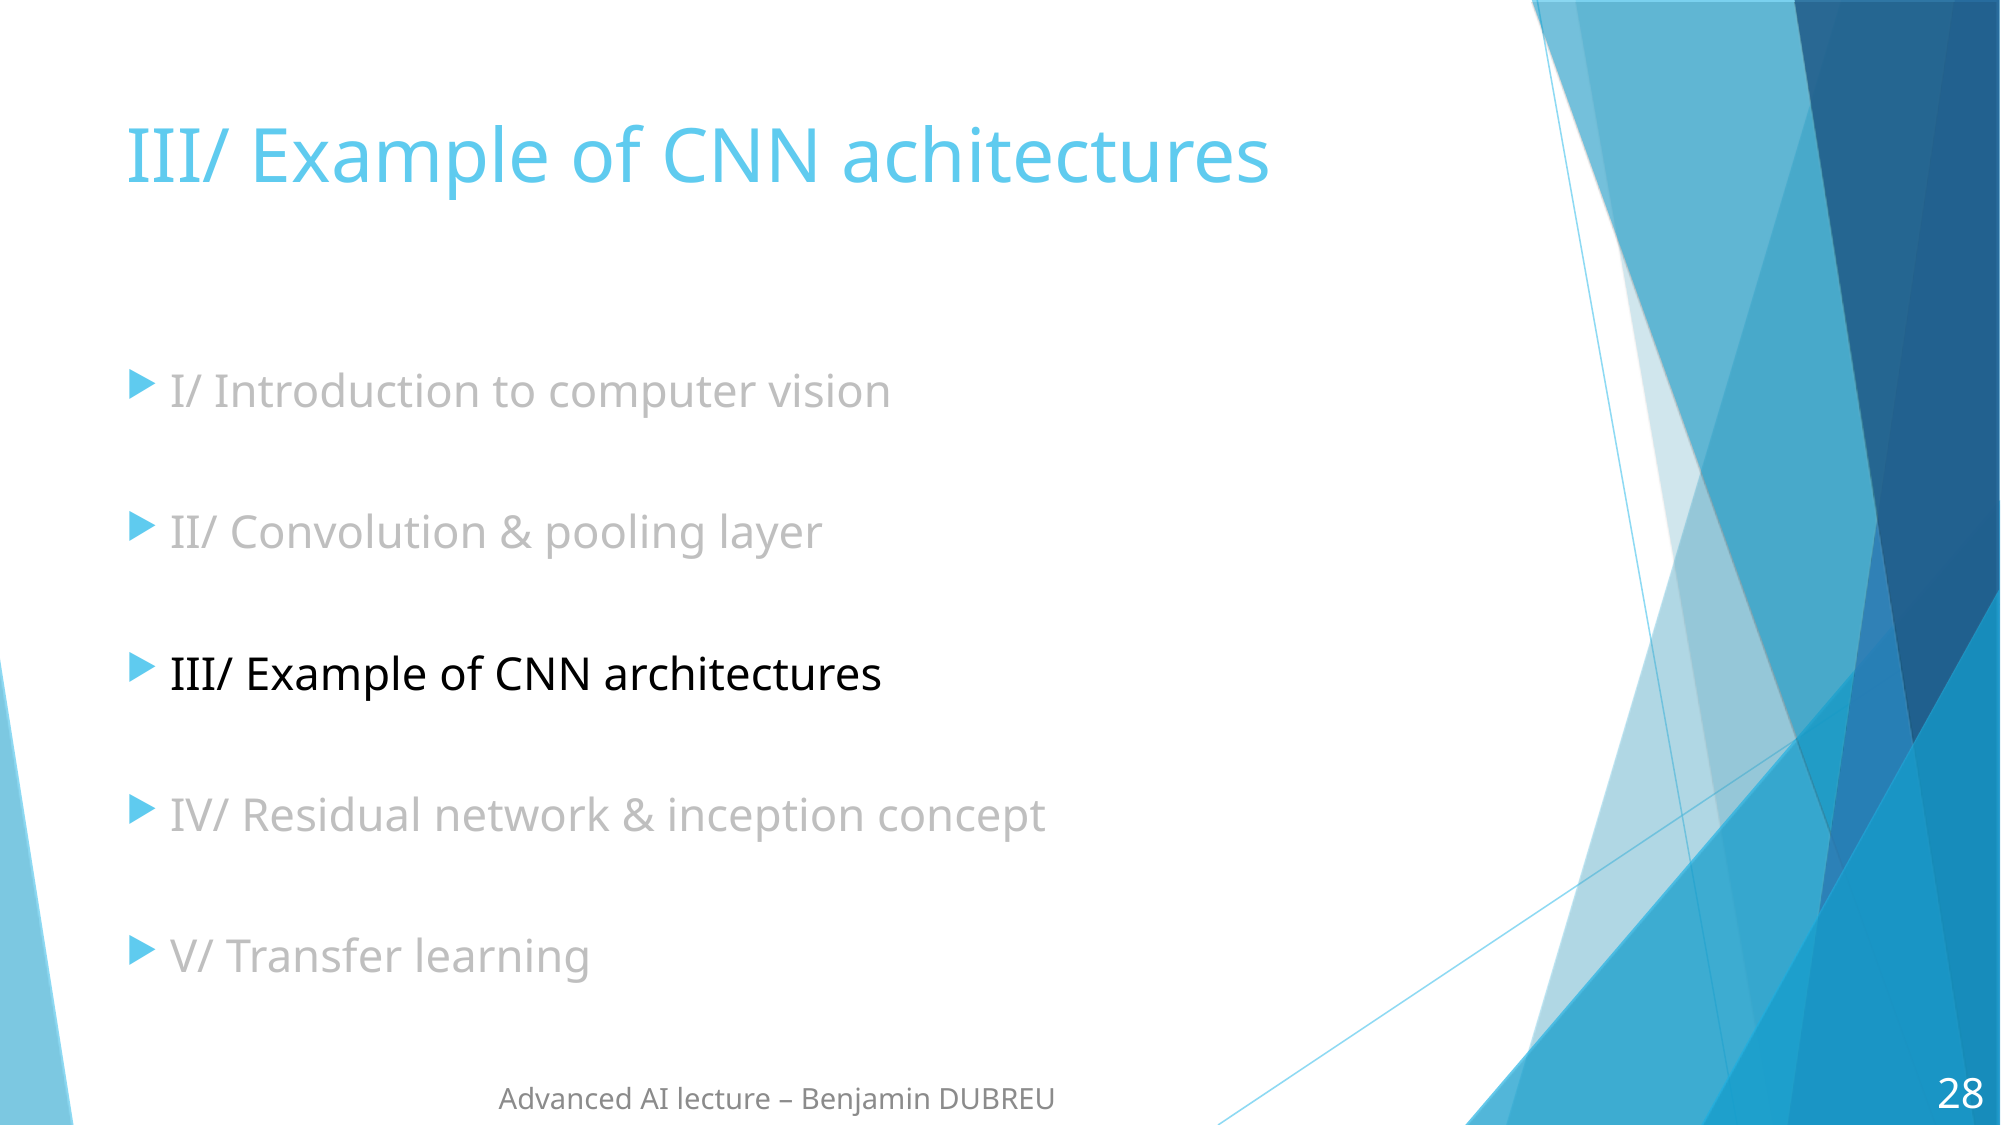

# III/ Example of CNN achitectures
I/ Introduction to computer vision
II/ Convolution & pooling layer
III/ Example of CNN architectures
IV/ Residual network & inception concept
V/ Transfer learning
Advanced AI lecture – Benjamin DUBREU